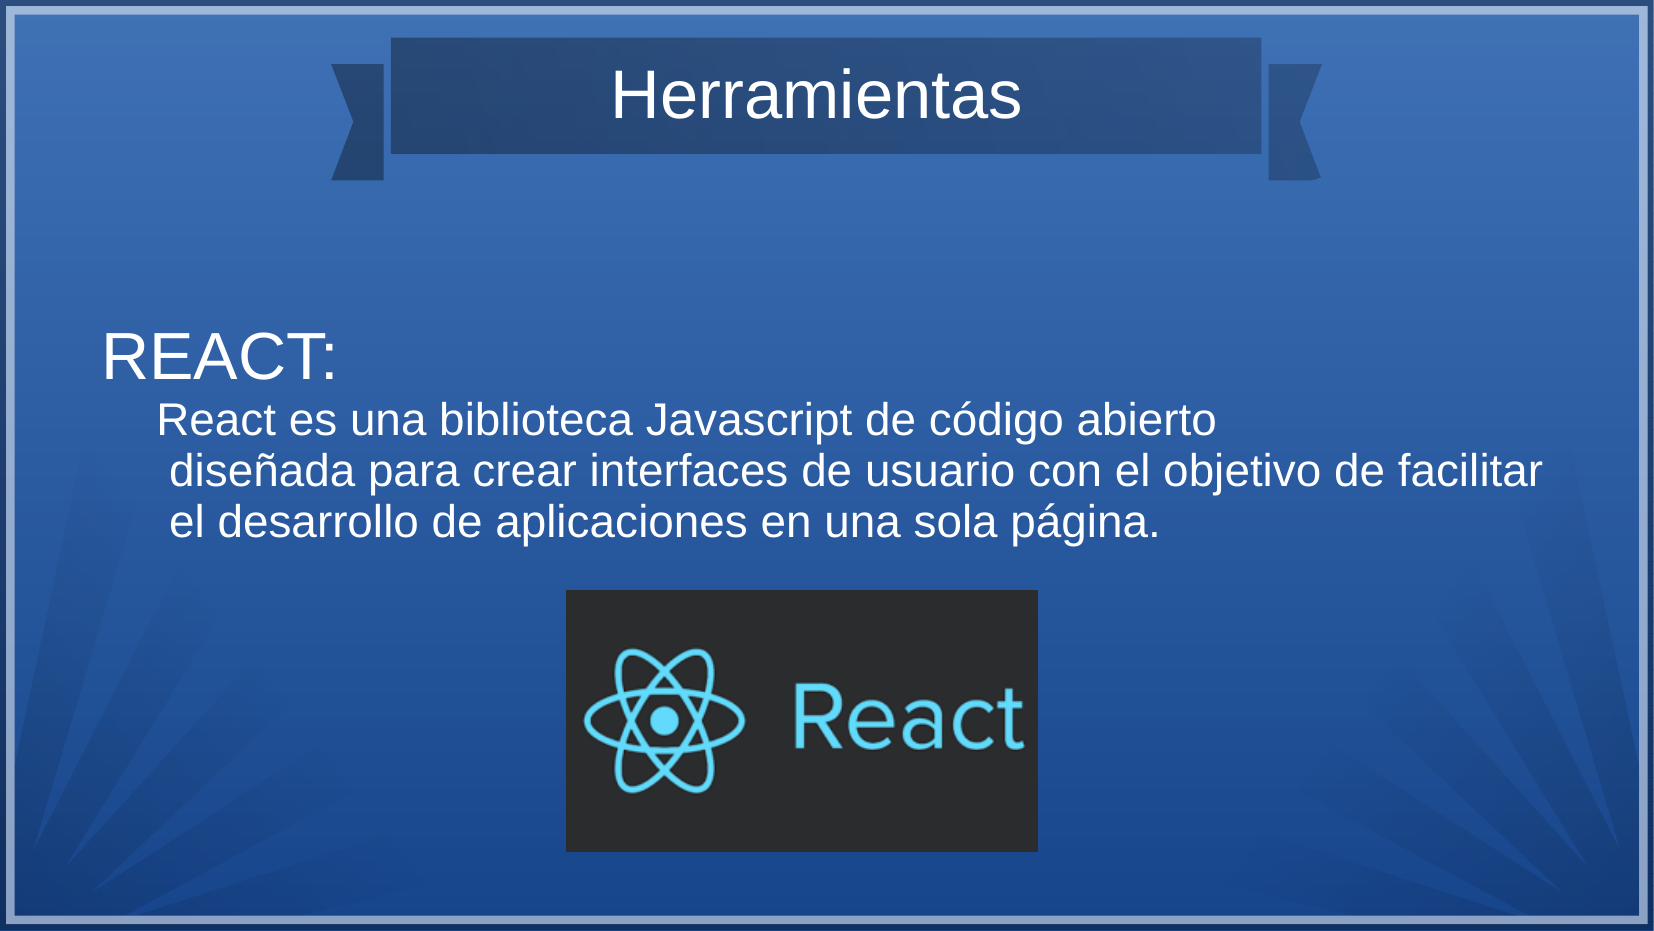

# Herramientas
 REACT:
 	React es una biblioteca Javascript de código abierto
	 diseñada para crear interfaces de usuario con el objetivo de facilitar 		 el desarrollo de aplicaciones en una sola página.